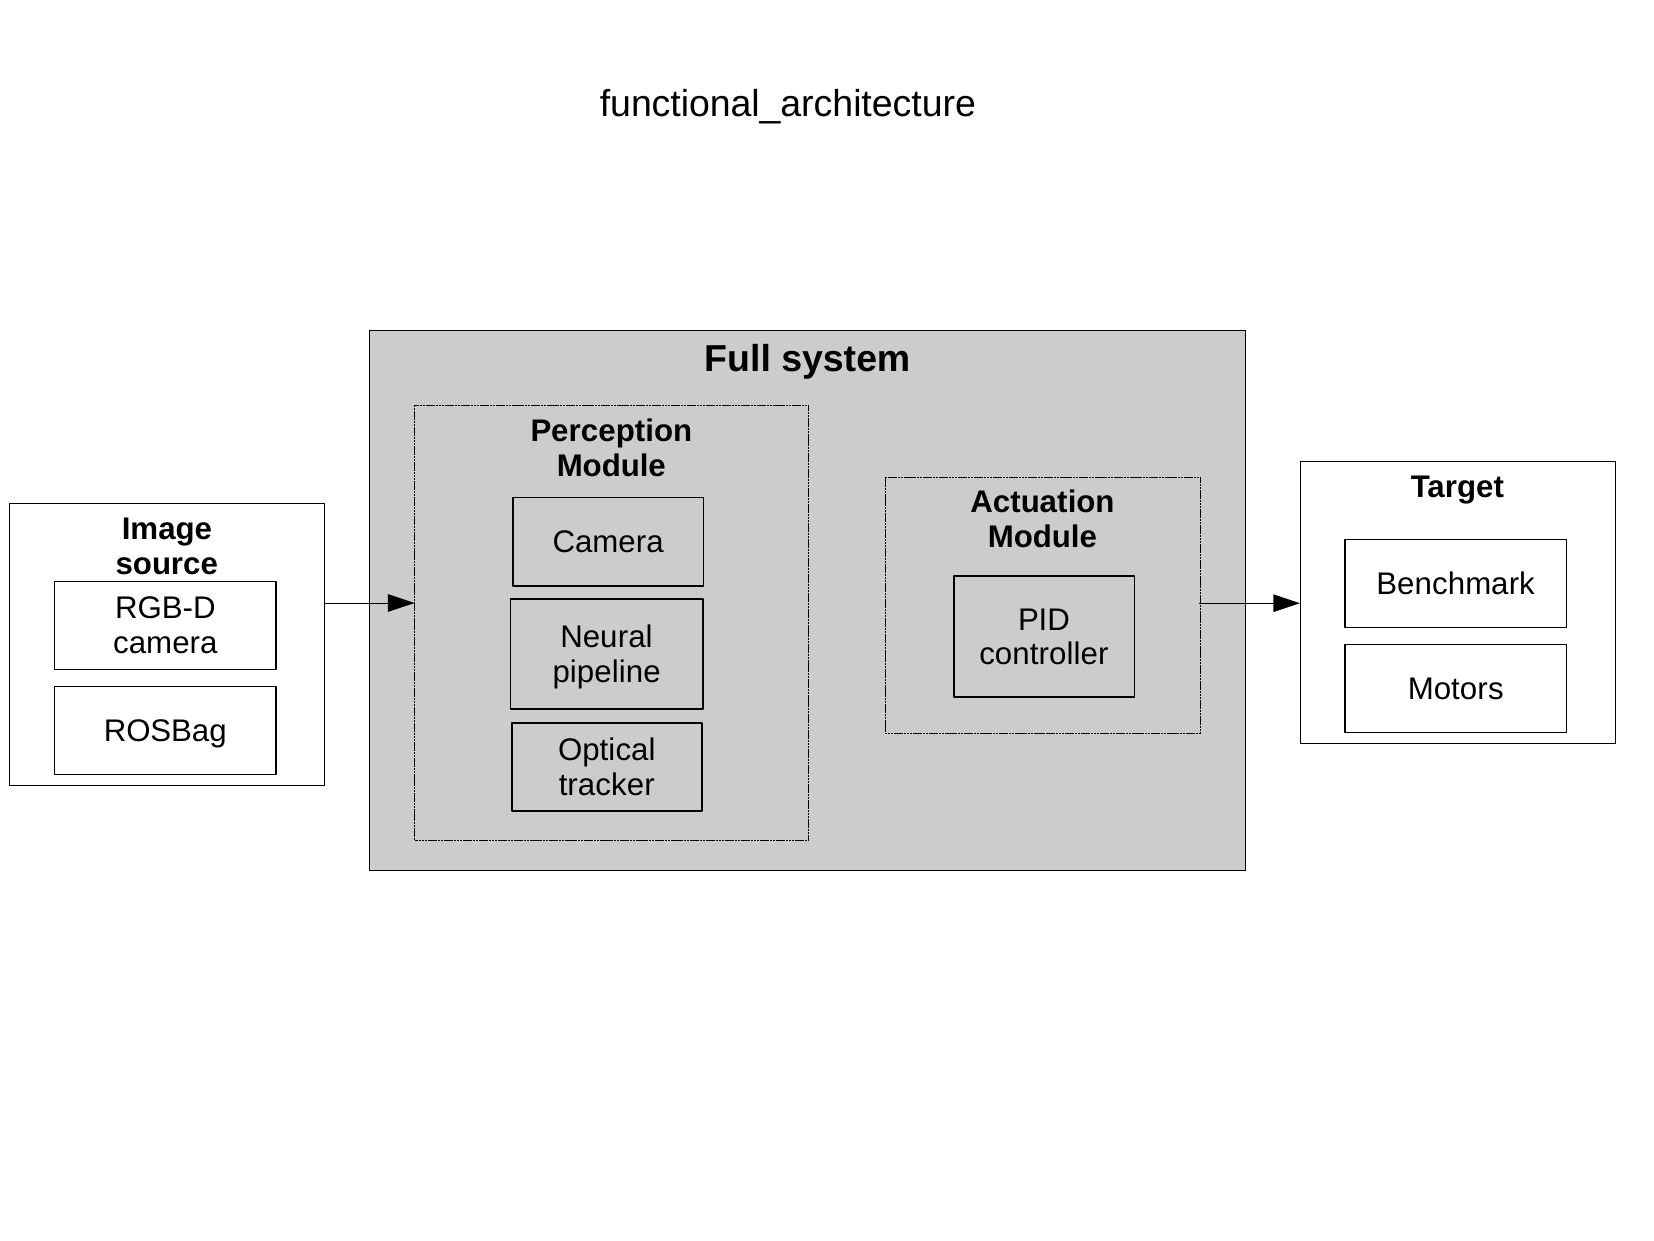

functional_architecture
Full system
Perception
Module
Target
Benchmark
Motors
Actuation
Module
Camera
Image
source
RGB-D camera
ROSBag
PID
controller
Neural
pipeline
Optical tracker